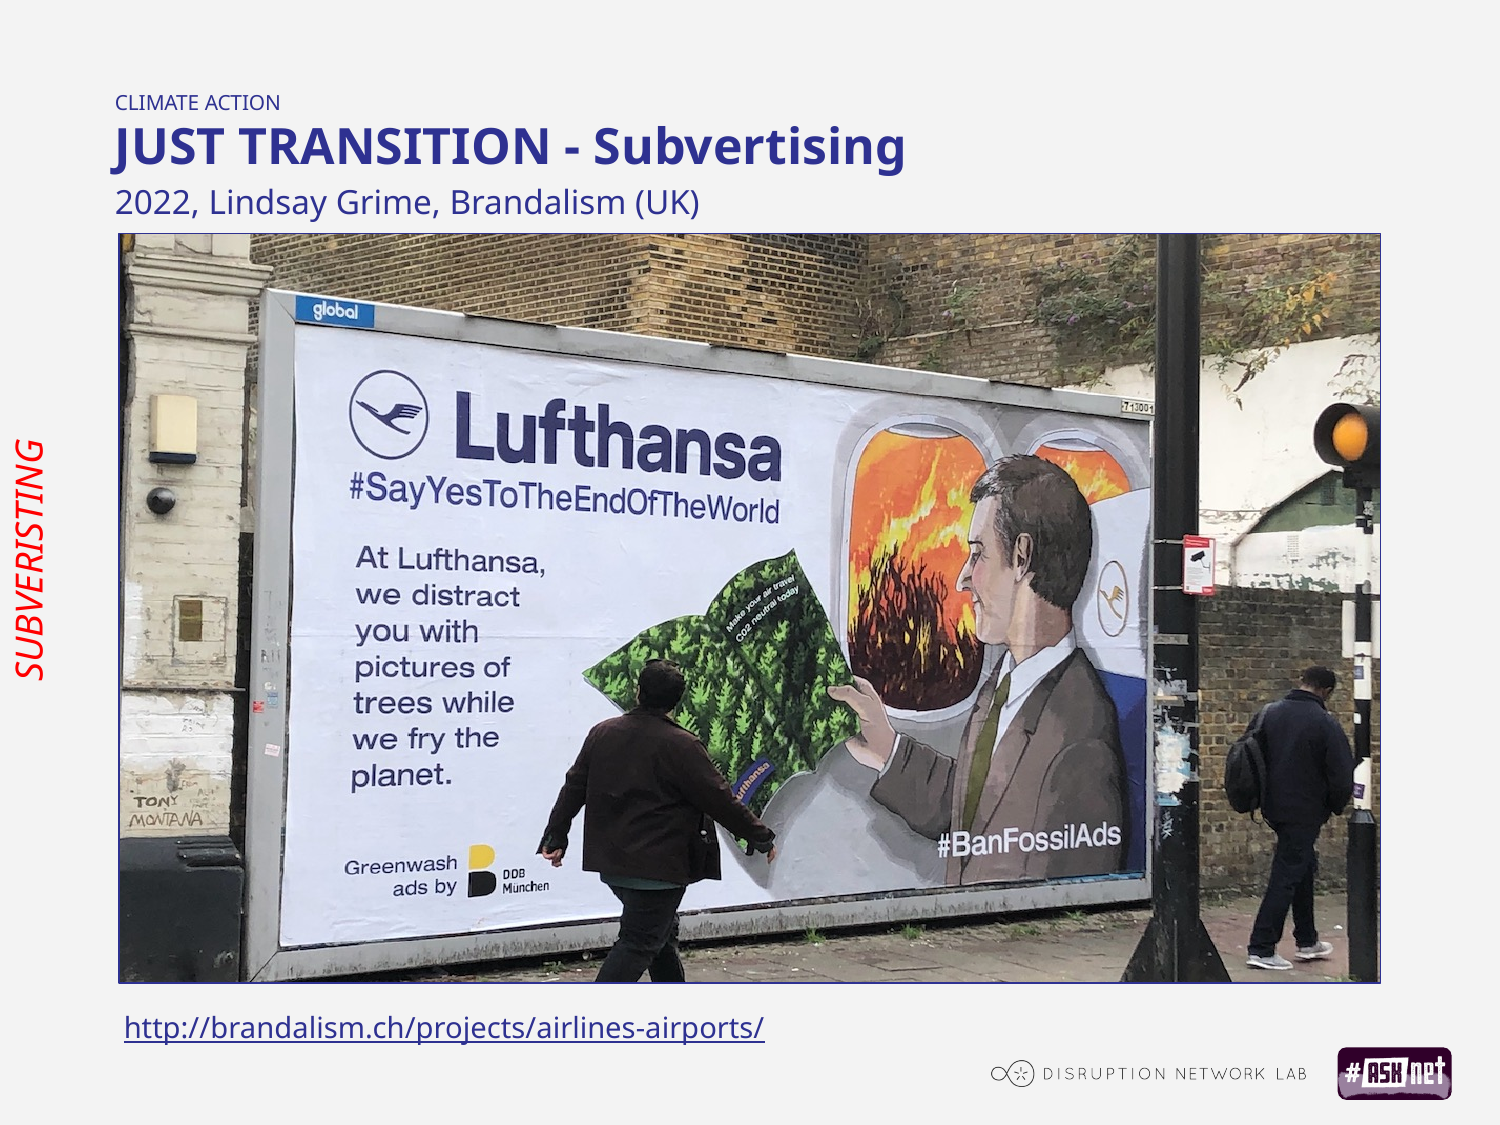

CLIMATE ACTION
JUST TRANSITION - Subvertising
2022, Lindsay Grime, Brandalism (UK)
SUBVERISTING
http://brandalism.ch/projects/airlines-airports/